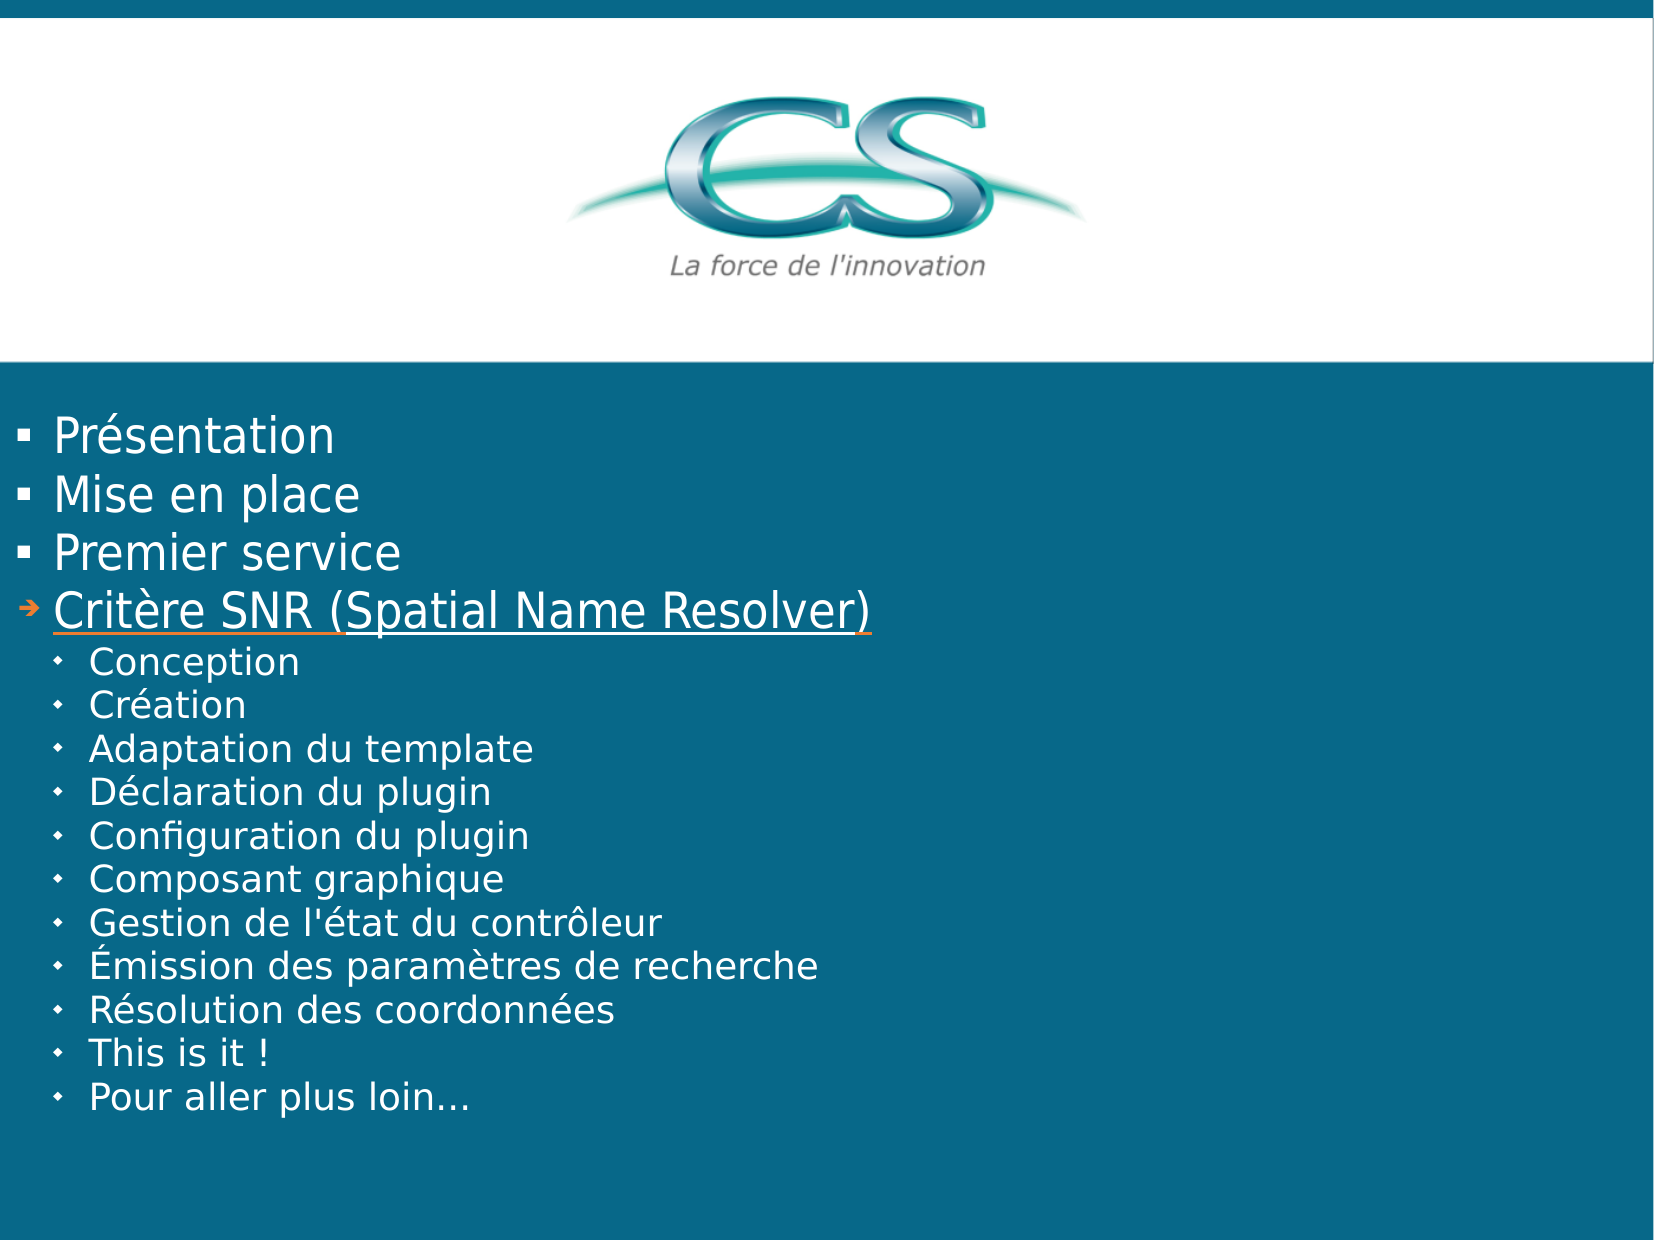

Présentation
Mise en place
Premier service
Critère SNR (Spatial Name Resolver)
Conception
Création
Adaptation du template
Déclaration du plugin
Configuration du plugin
Composant graphique
Gestion de l'état du contrôleur
Émission des paramètres de recherche
Résolution des coordonnées
This is it !
Pour aller plus loin...